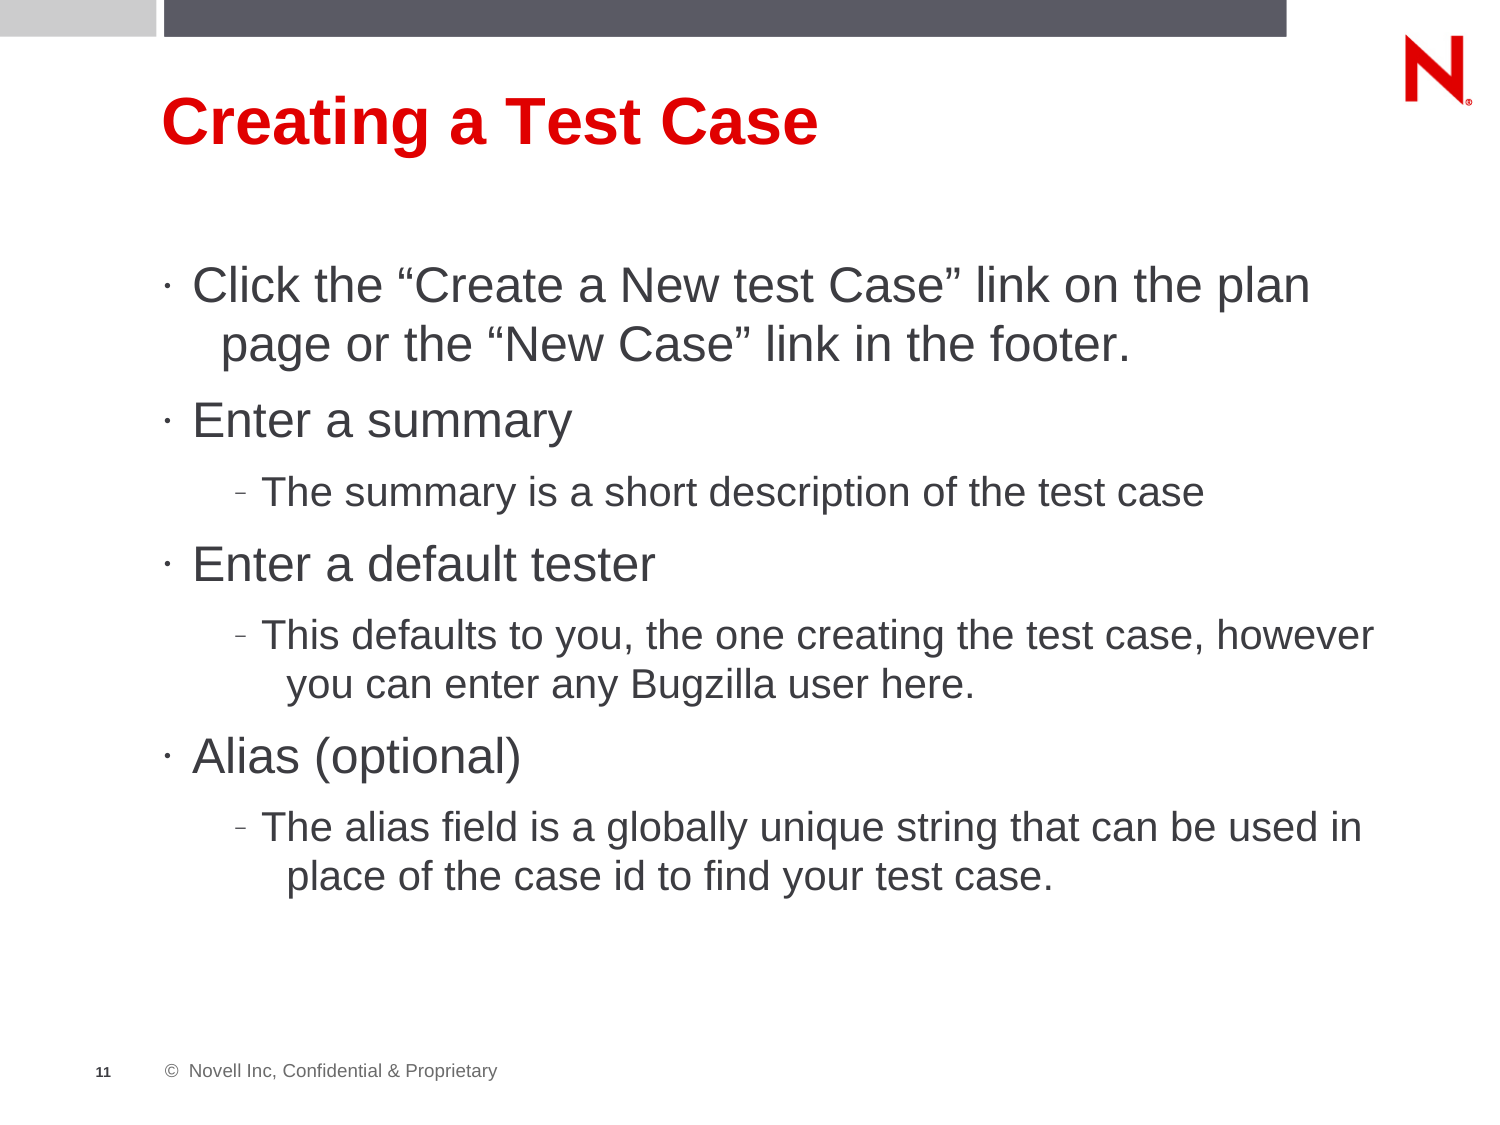

# Creating a Test Case
Click the “Create a New test Case” link on the plan page or the “New Case” link in the footer.
Enter a summary
The summary is a short description of the test case
Enter a default tester
This defaults to you, the one creating the test case, however you can enter any Bugzilla user here.
Alias (optional)
The alias field is a globally unique string that can be used in place of the case id to find your test case.